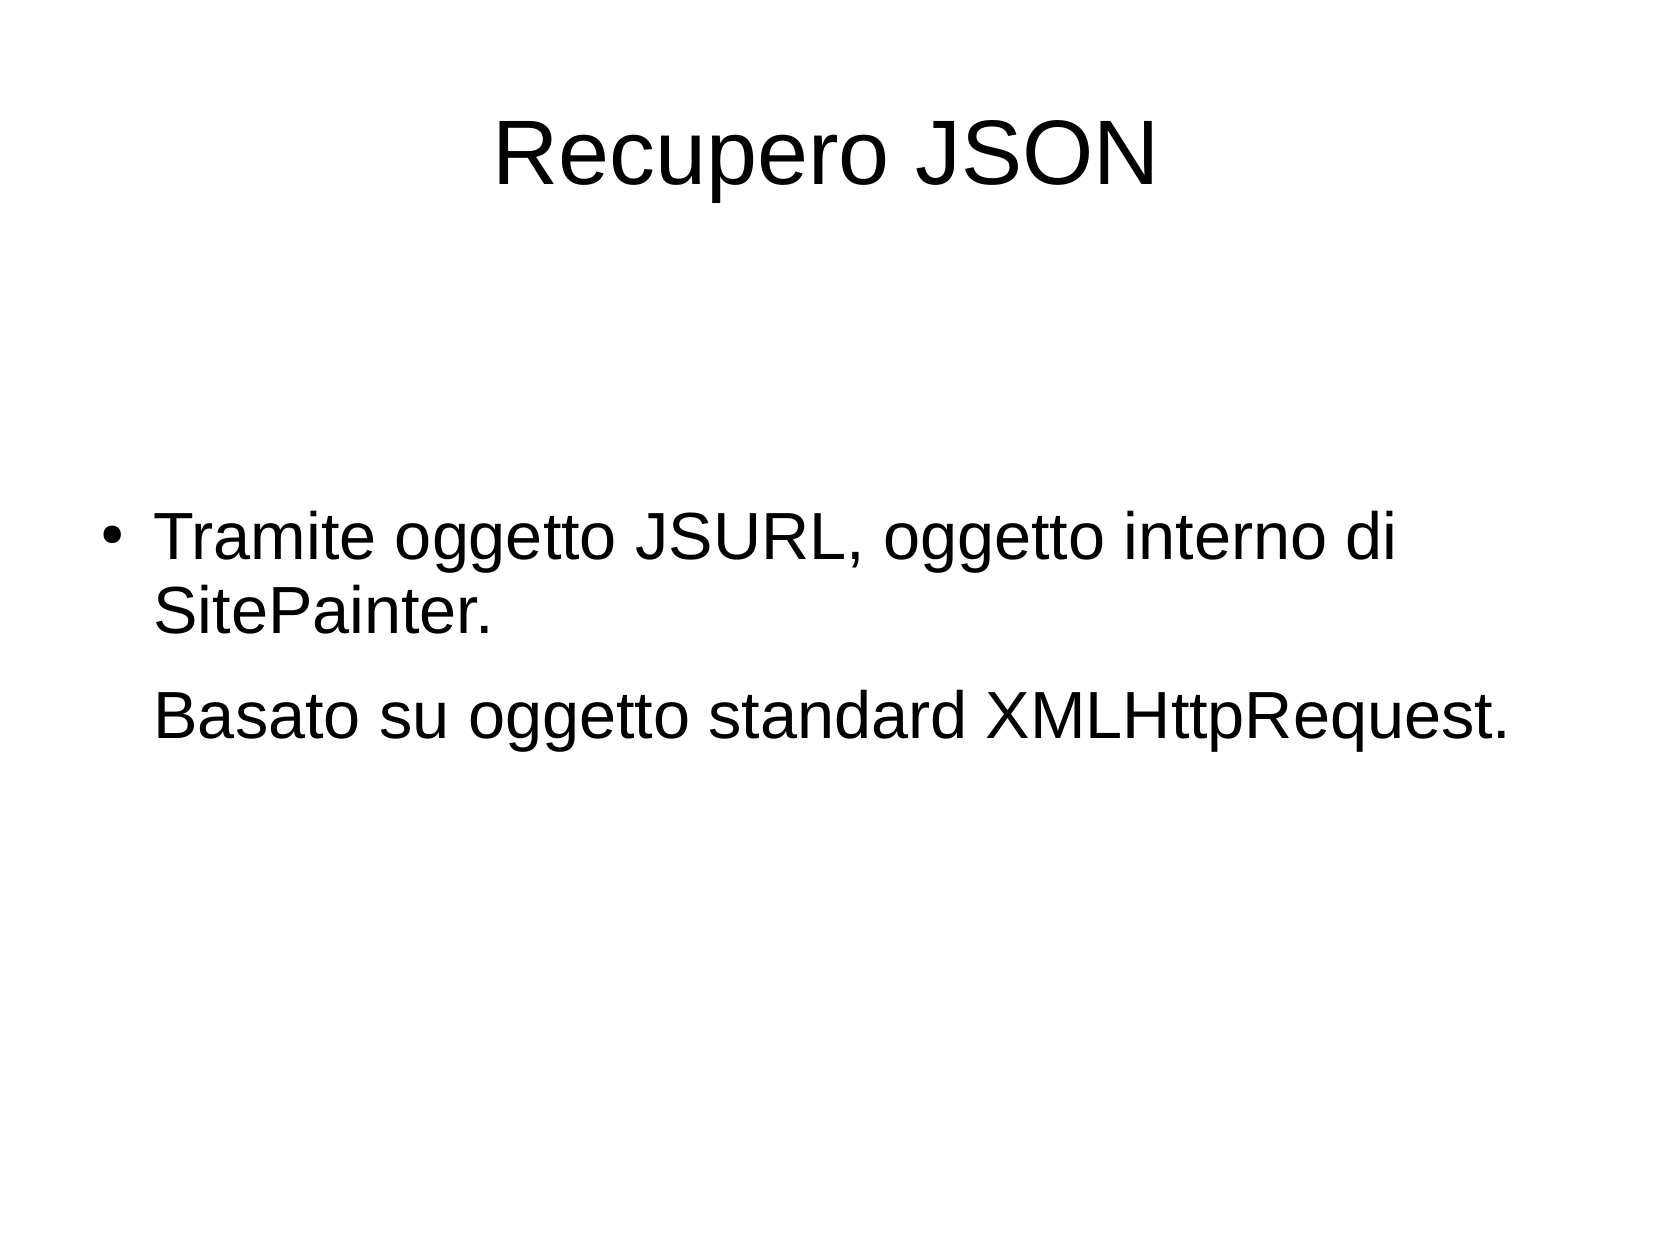

# Recupero JSON
Tramite oggetto JSURL, oggetto interno di SitePainter.
Basato su oggetto standard XMLHttpRequest.